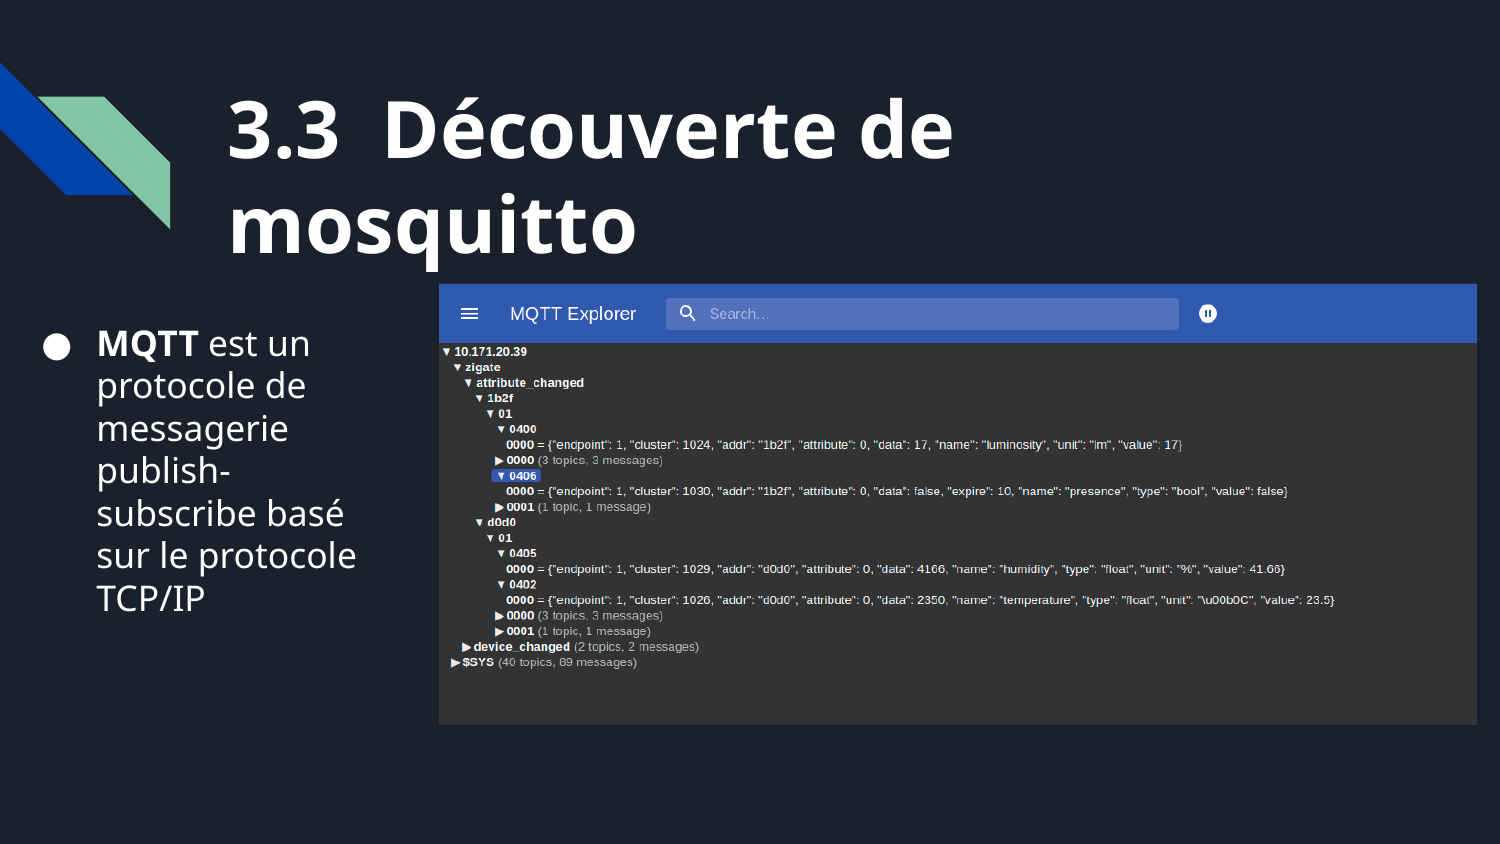

# 3.3 Découverte de mosquitto
MQTT est un protocole de messagerie publish-subscribe basé sur le protocole TCP/IP